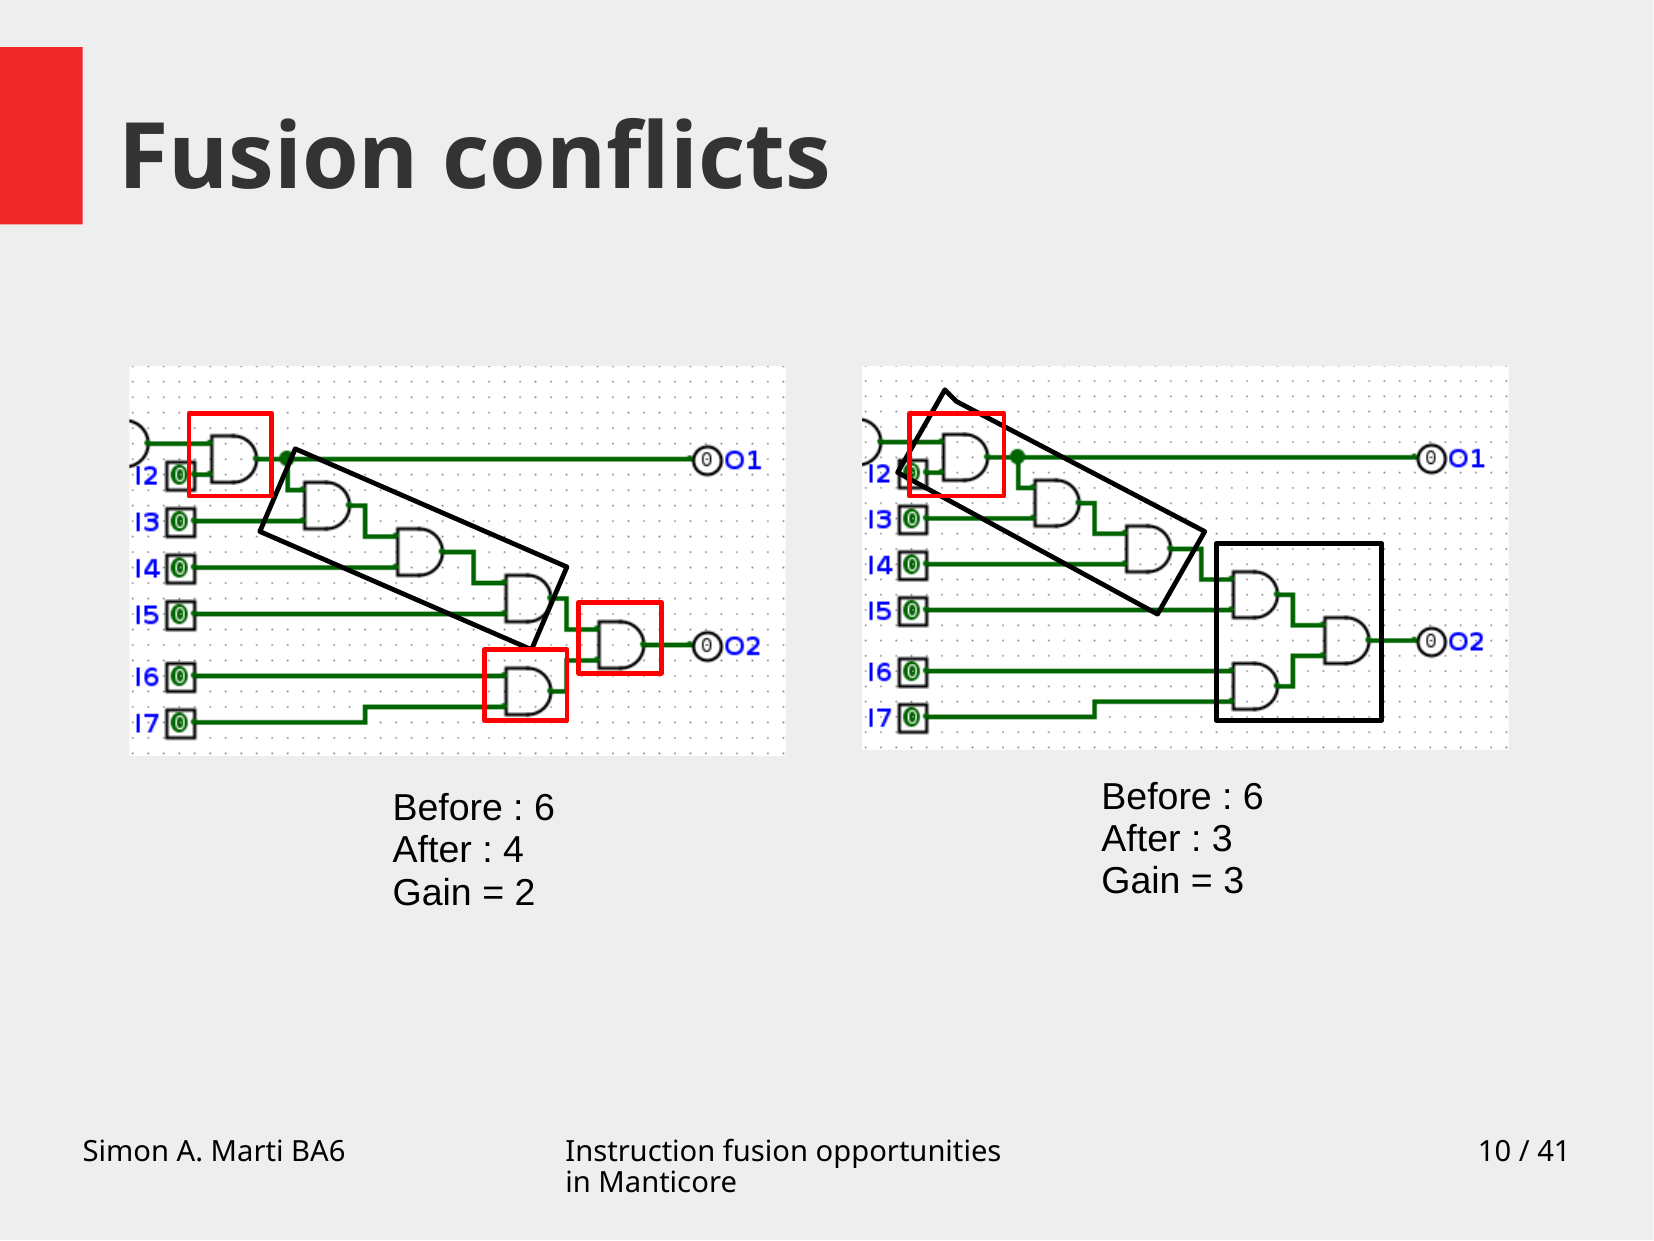

# Fusion conflicts
Before : 6
After : 3
Gain = 3
Before : 6
After : 4
Gain = 2
Simon A. Marti BA6
Instruction fusion opportunities in Manticore
10